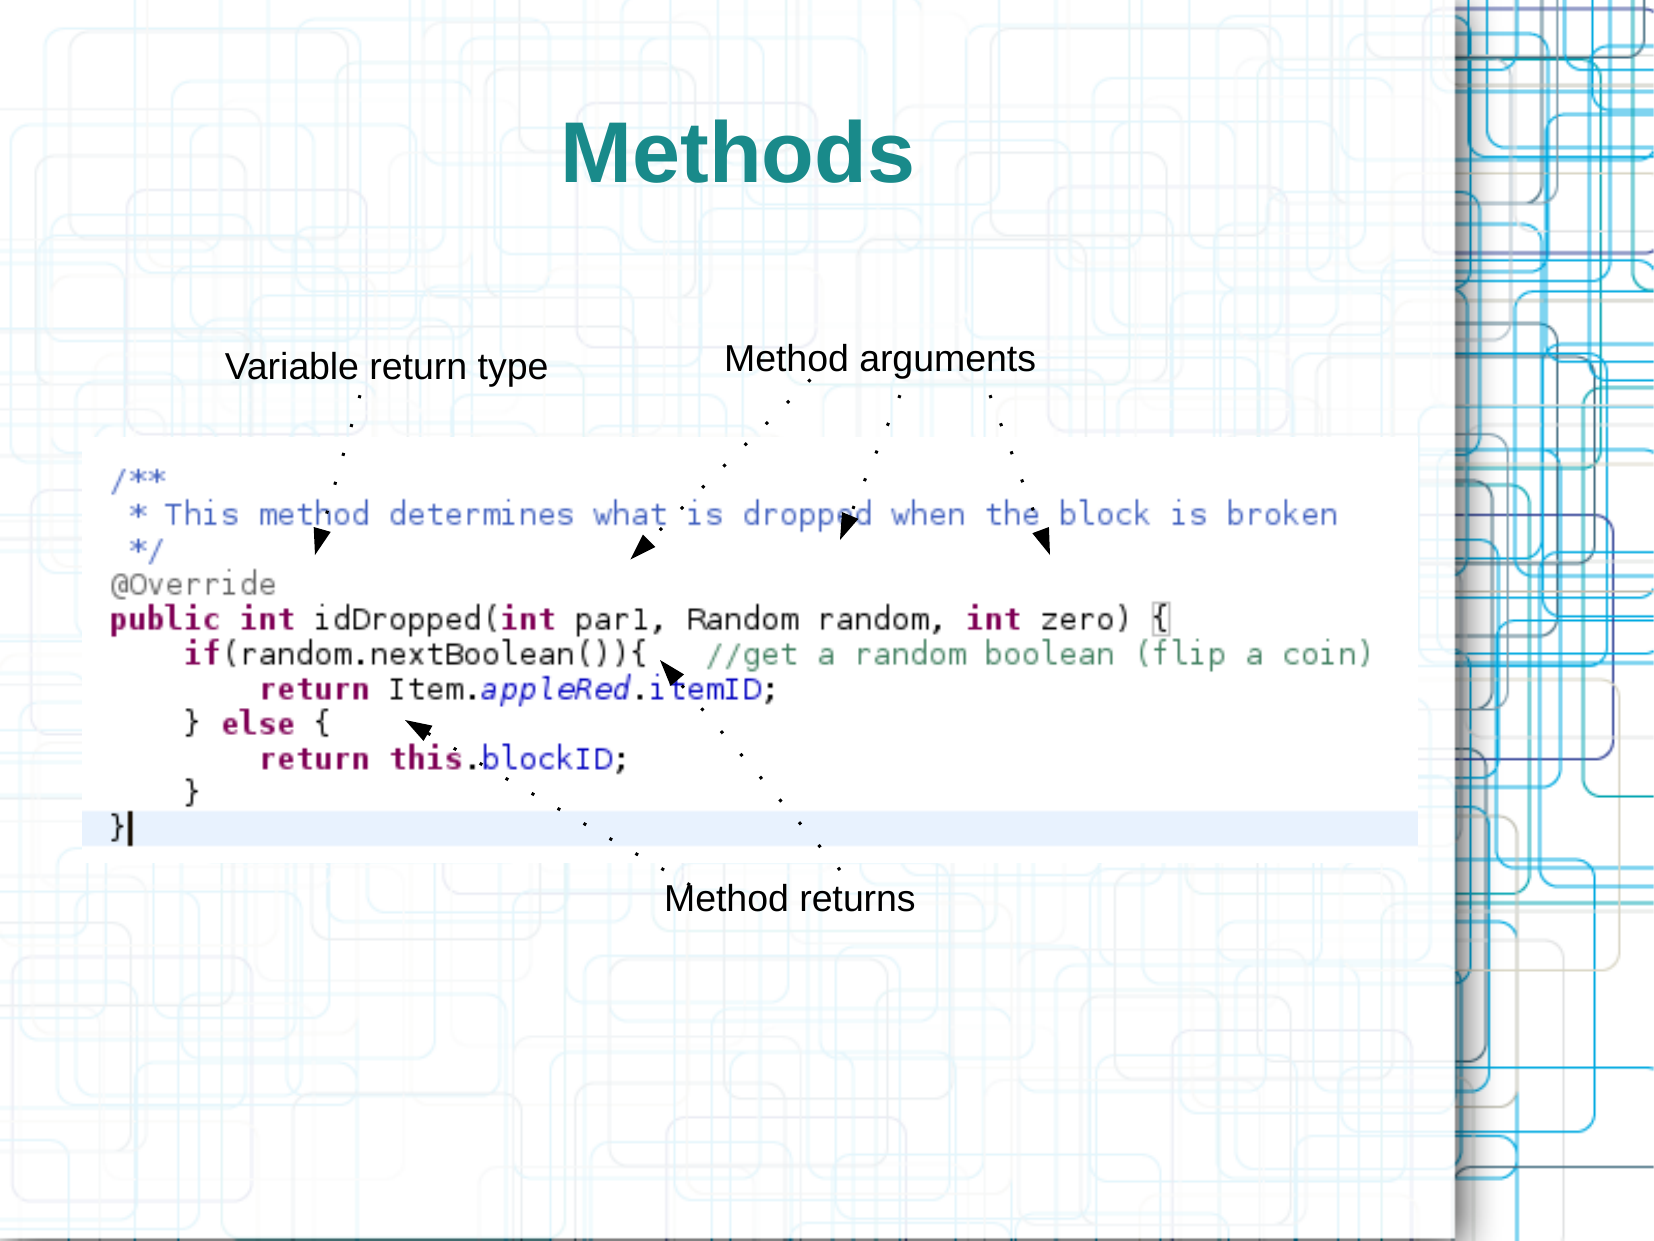

# Methods
Method arguments
Variable return type
Method returns